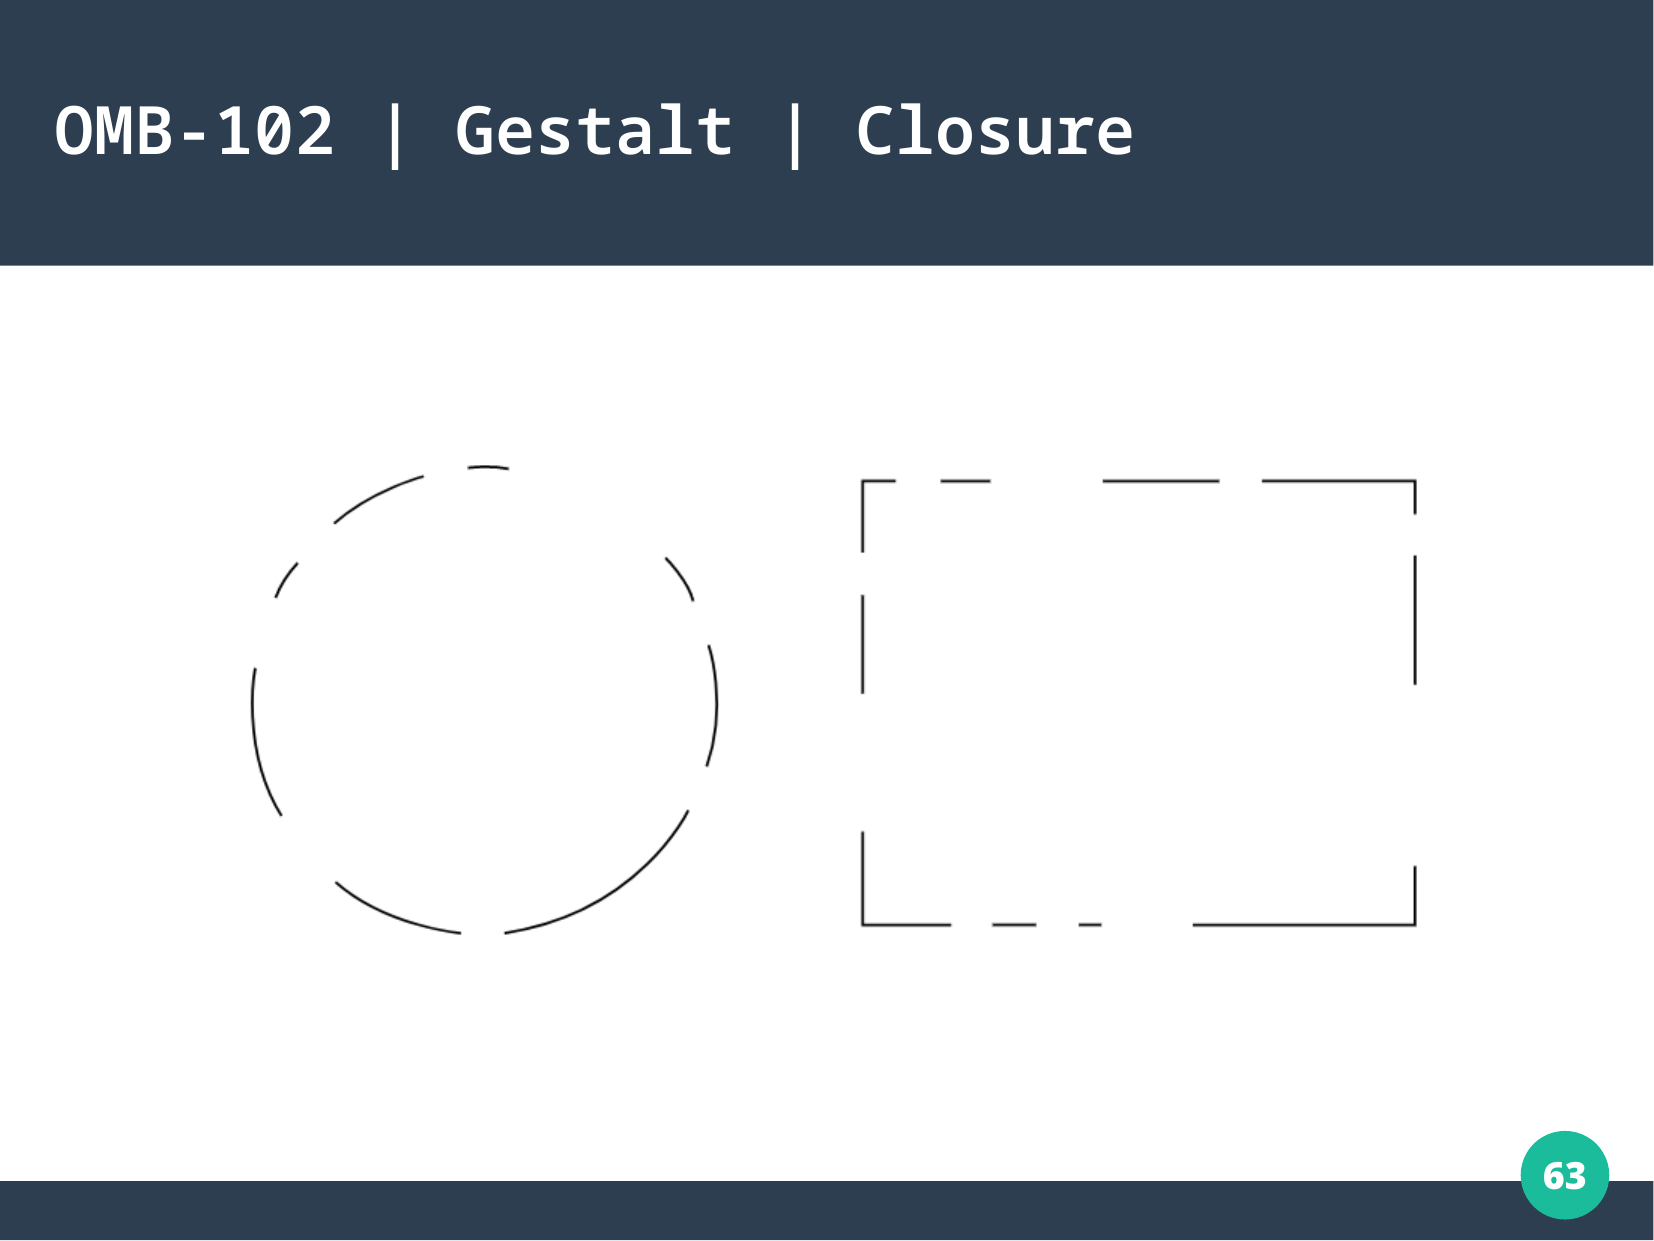

OMB-102 | Gestalt | Closure
#
63